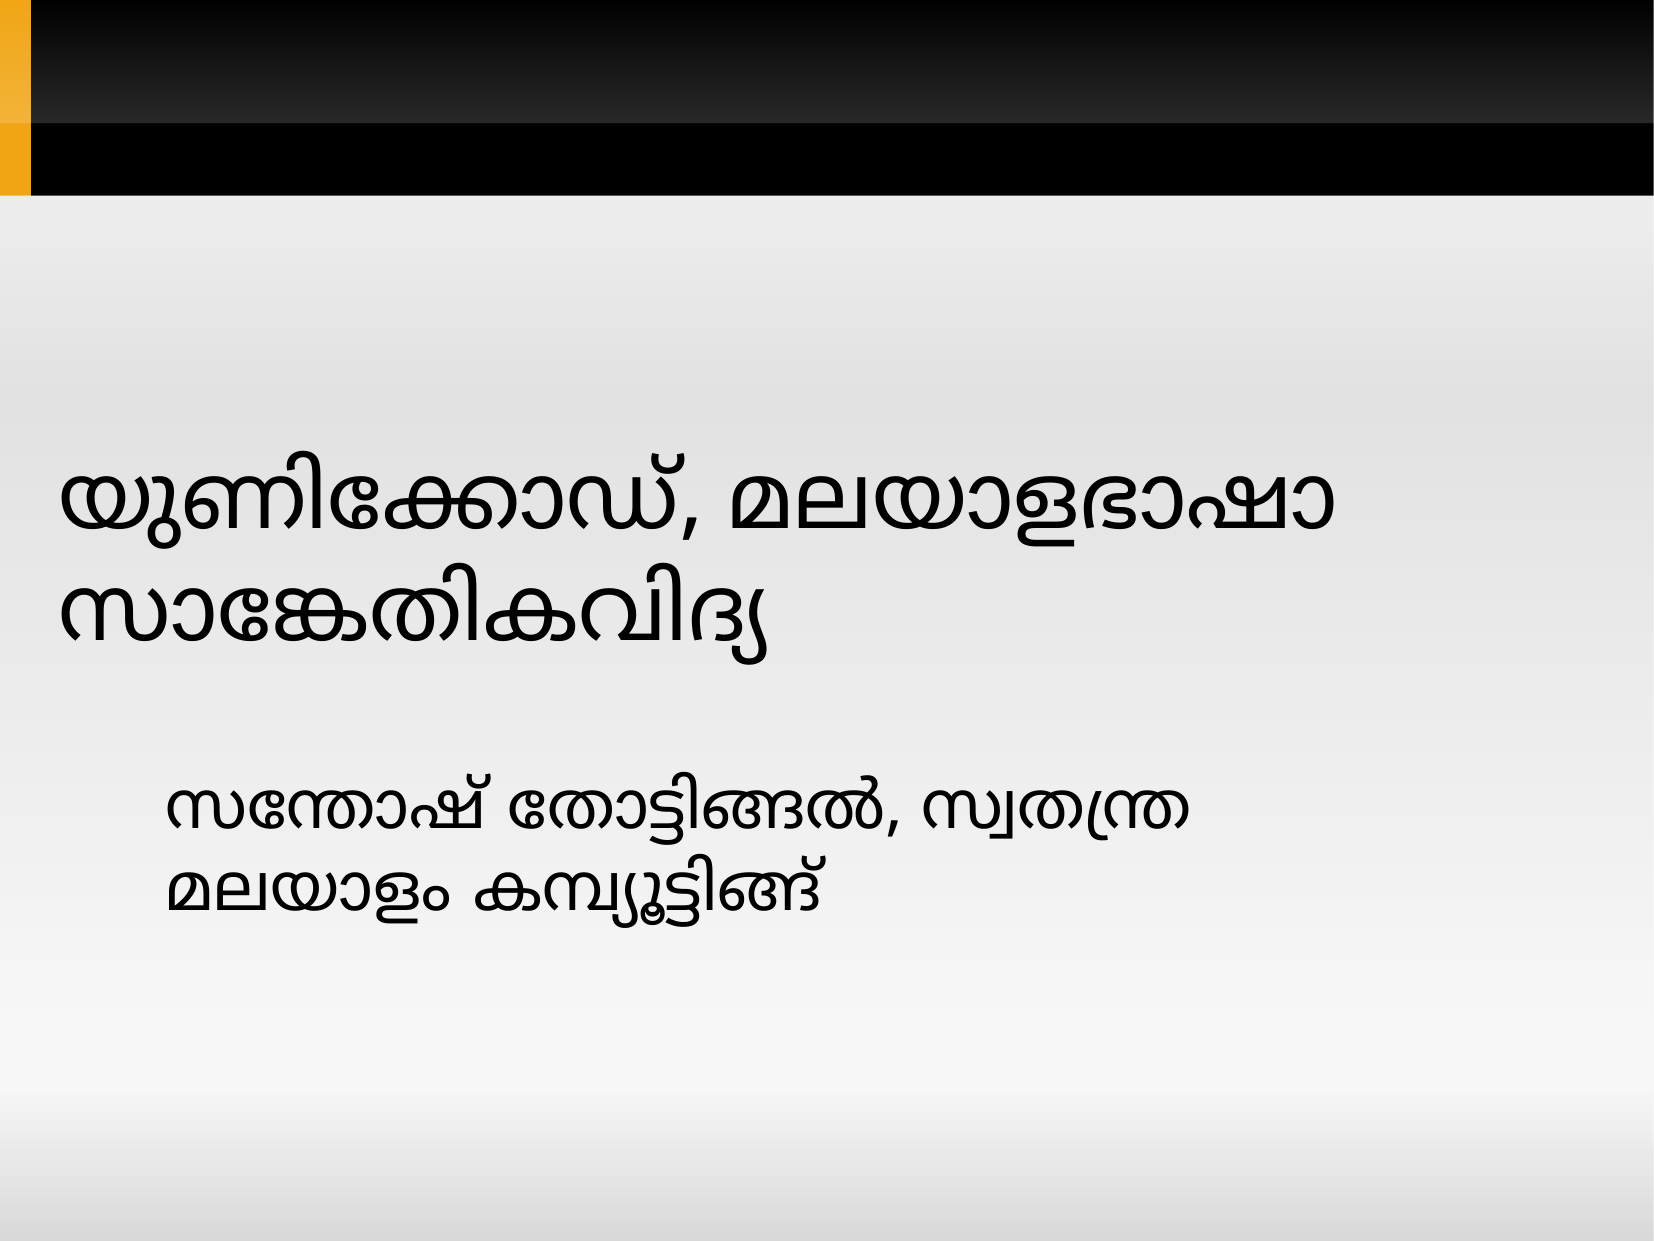

യുണിക്കോഡ്, മലയാളഭാഷാ സാങ്കേതികവിദ്യ
# സന്തോഷ് തോട്ടിങ്ങല്‍, സ്വതന്ത്ര മലയാളം കമ്പ്യൂട്ടിങ്ങ്